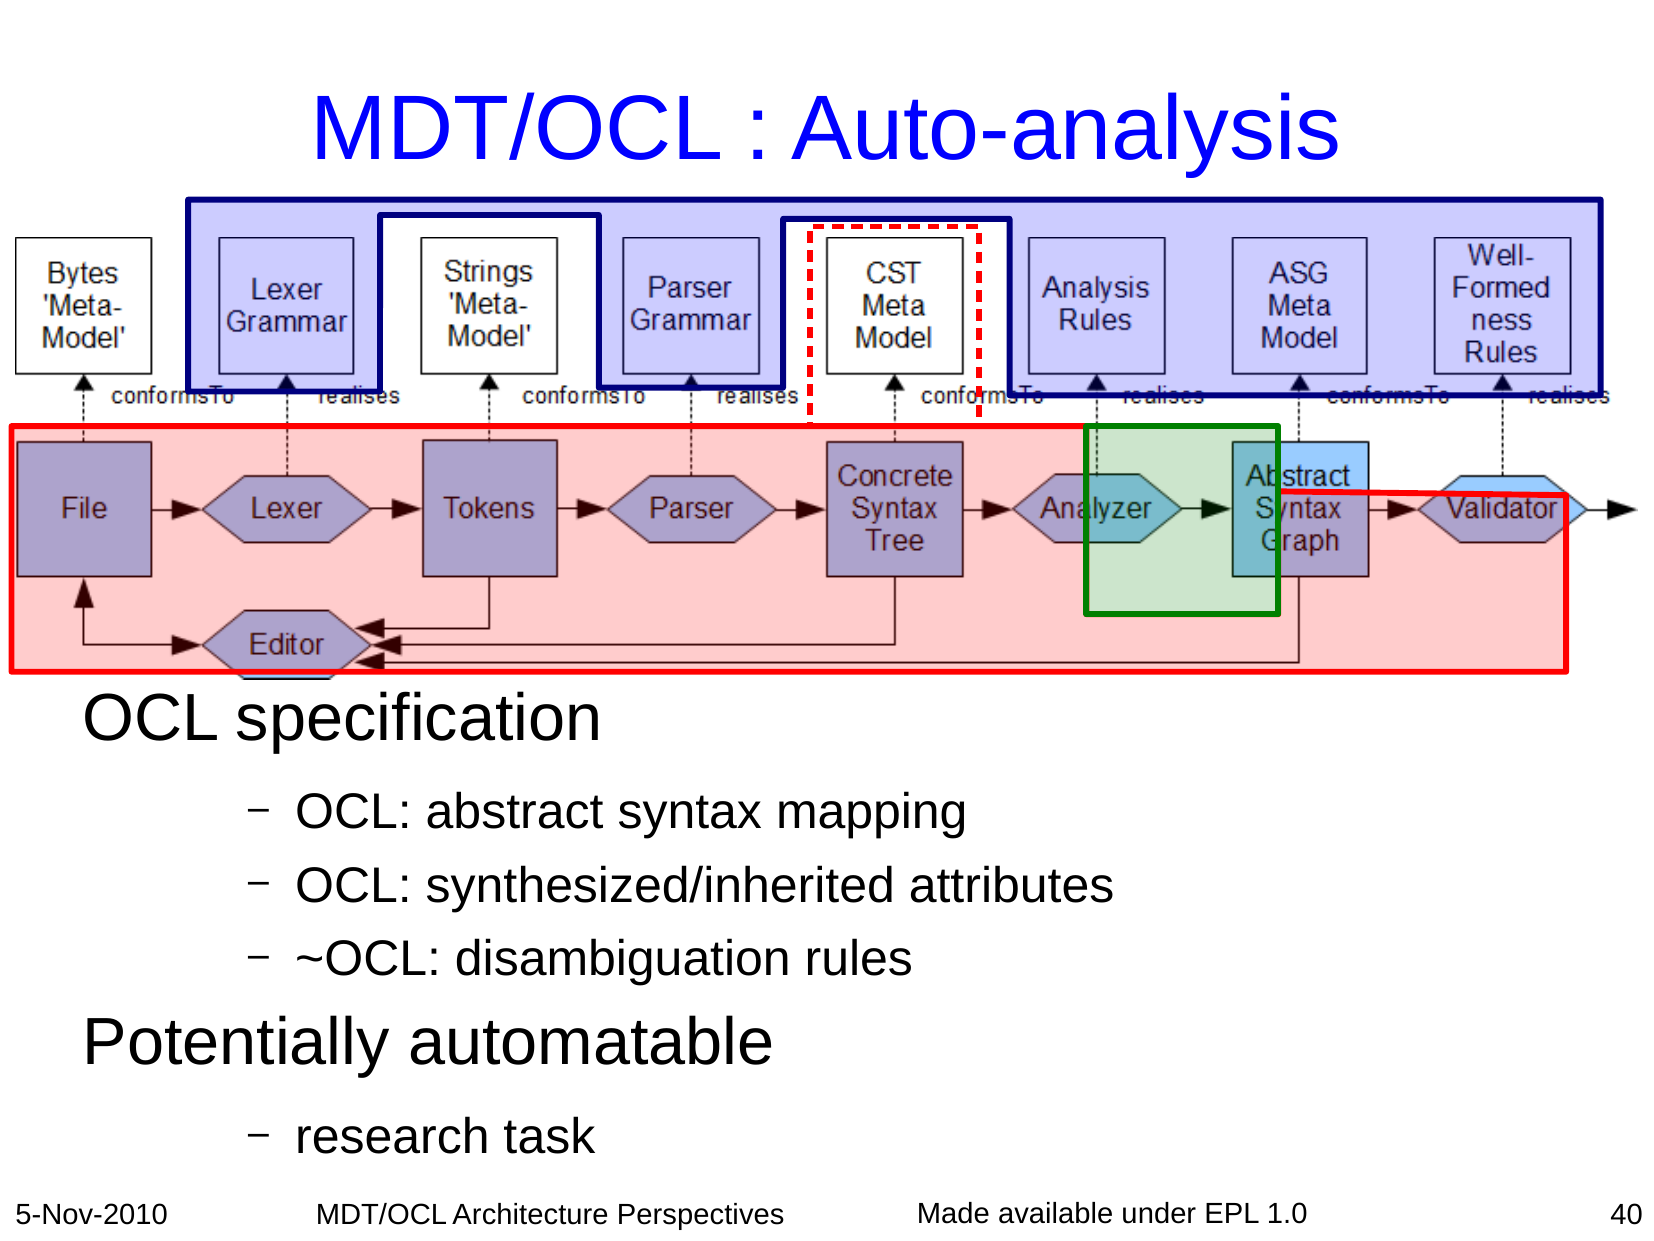

# MDT/OCL : Auto-analysis
OCL specification
OCL: abstract syntax mapping
OCL: synthesized/inherited attributes
~OCL: disambiguation rules
Potentially automatable
research task
5-Nov-2010
MDT/OCL Architecture Perspectives
40